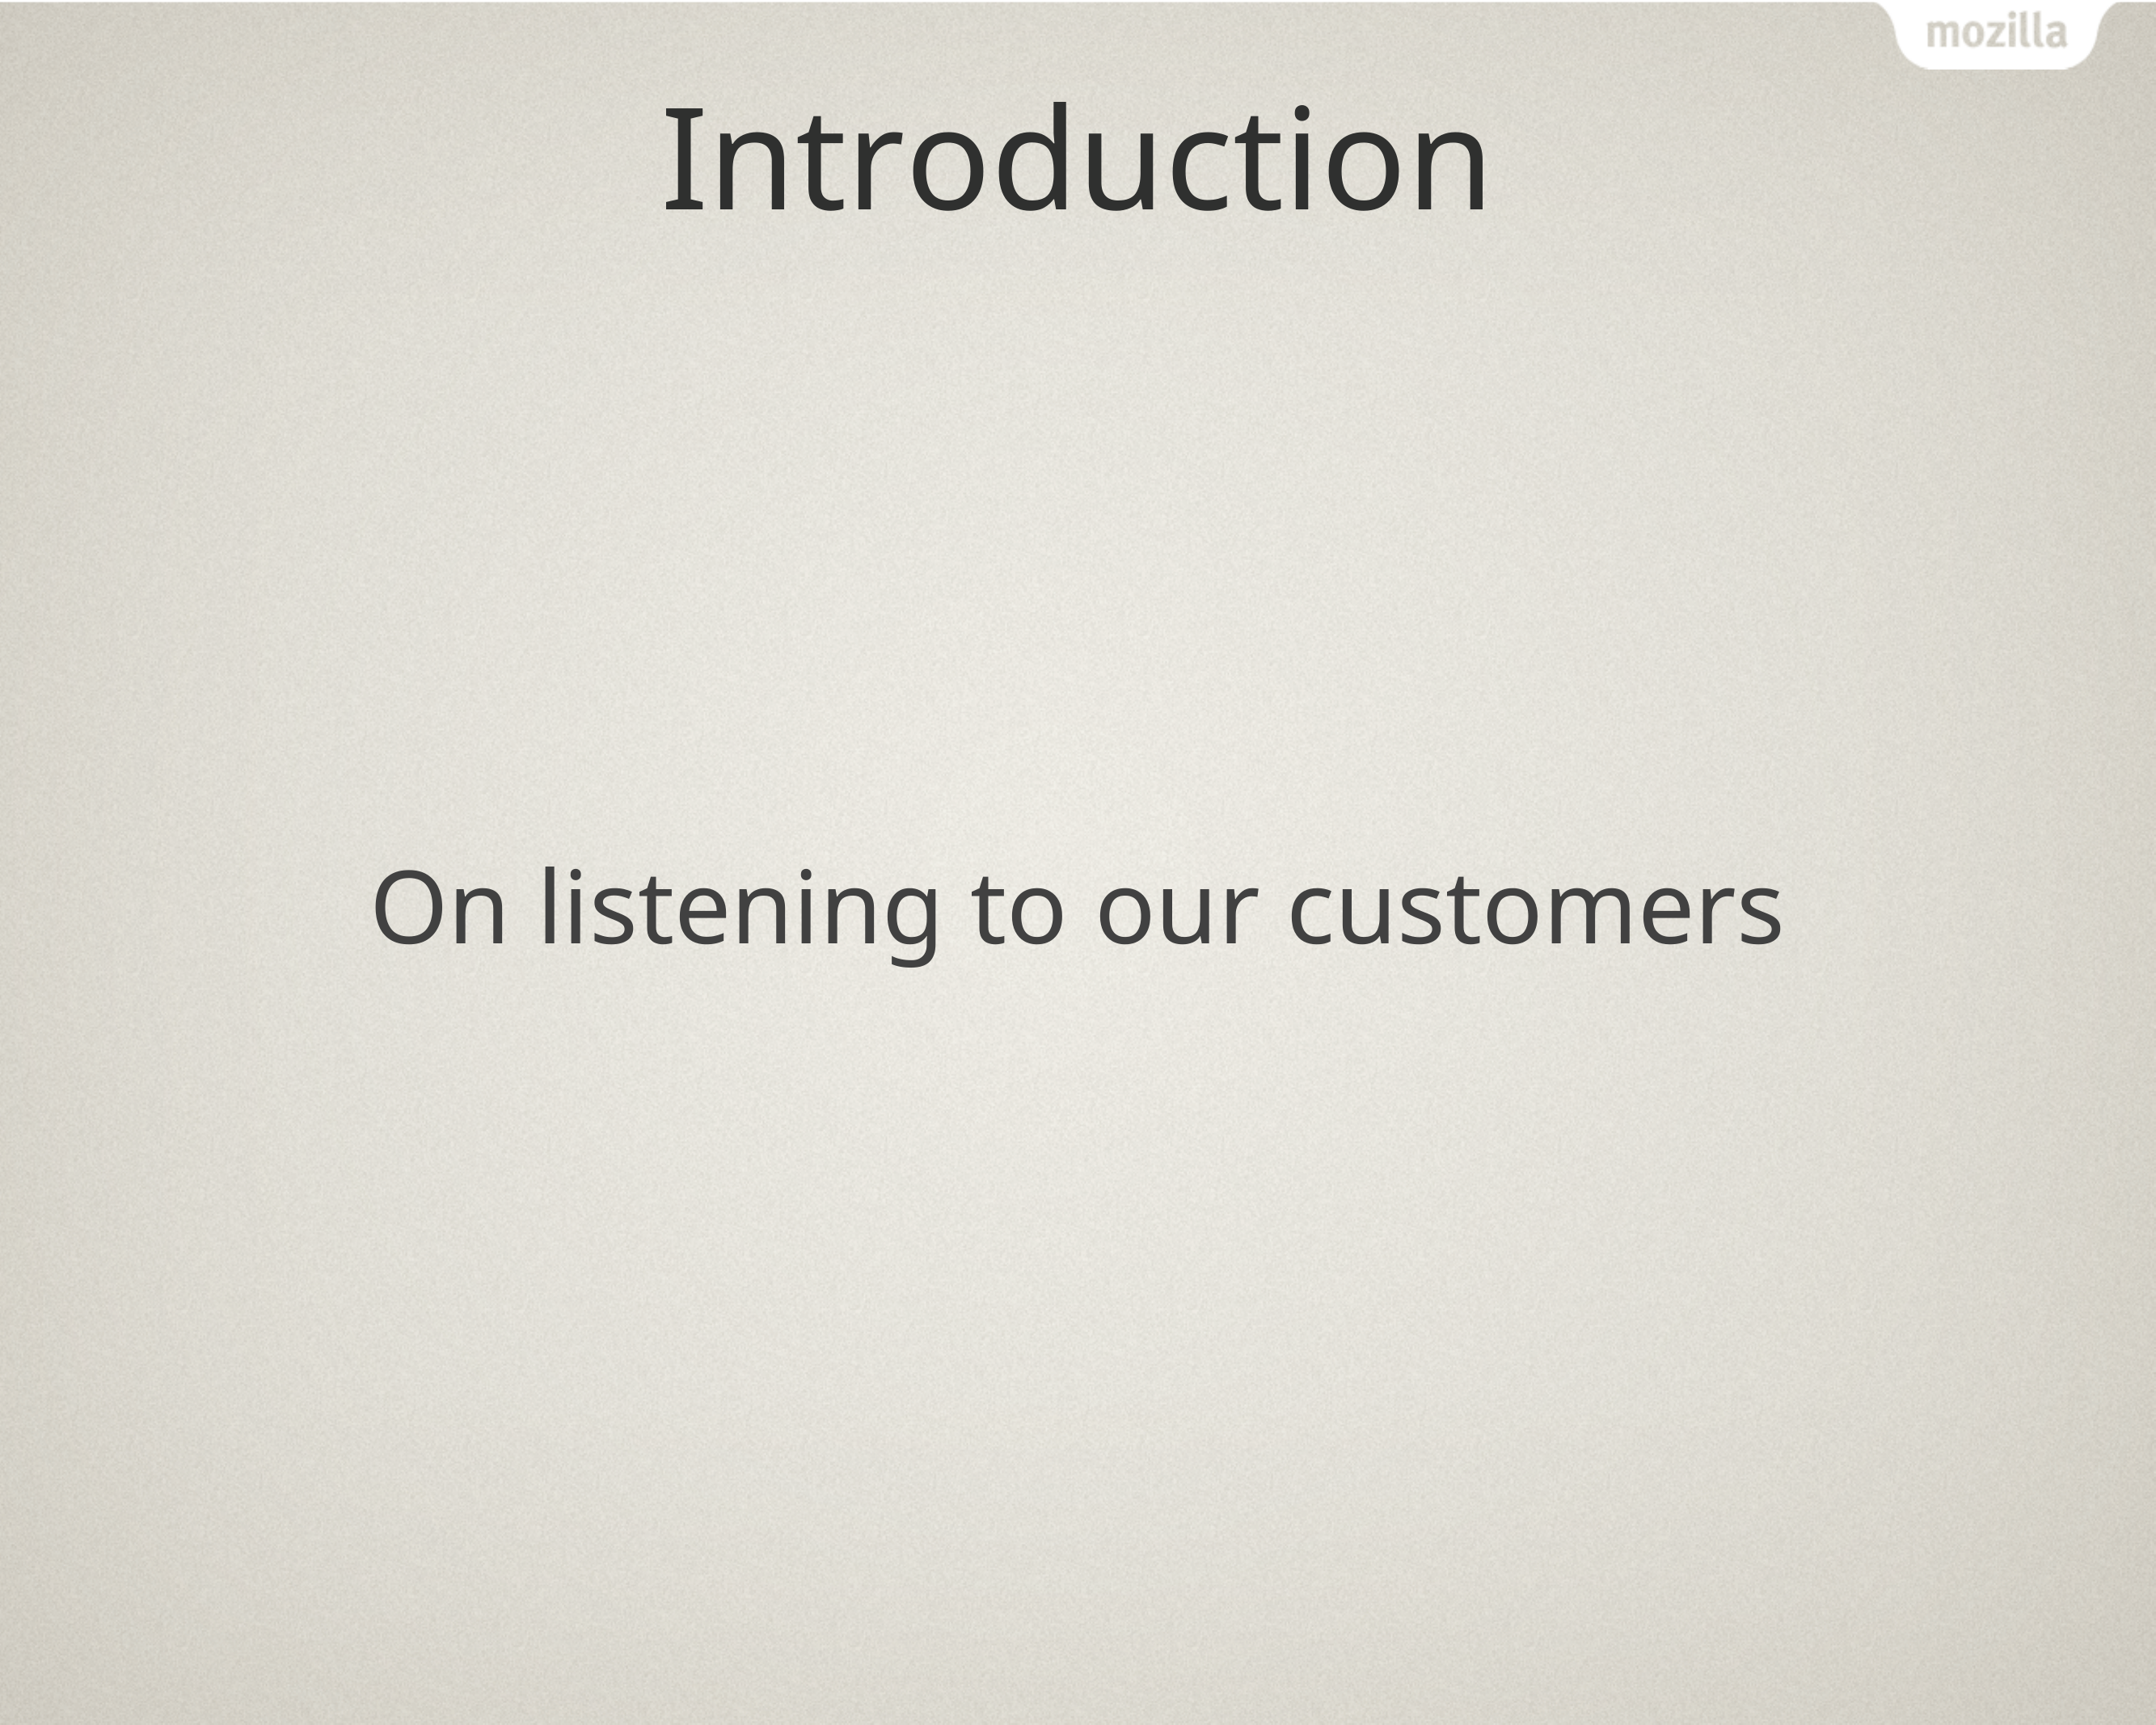

# Introduction
On listening to our customers